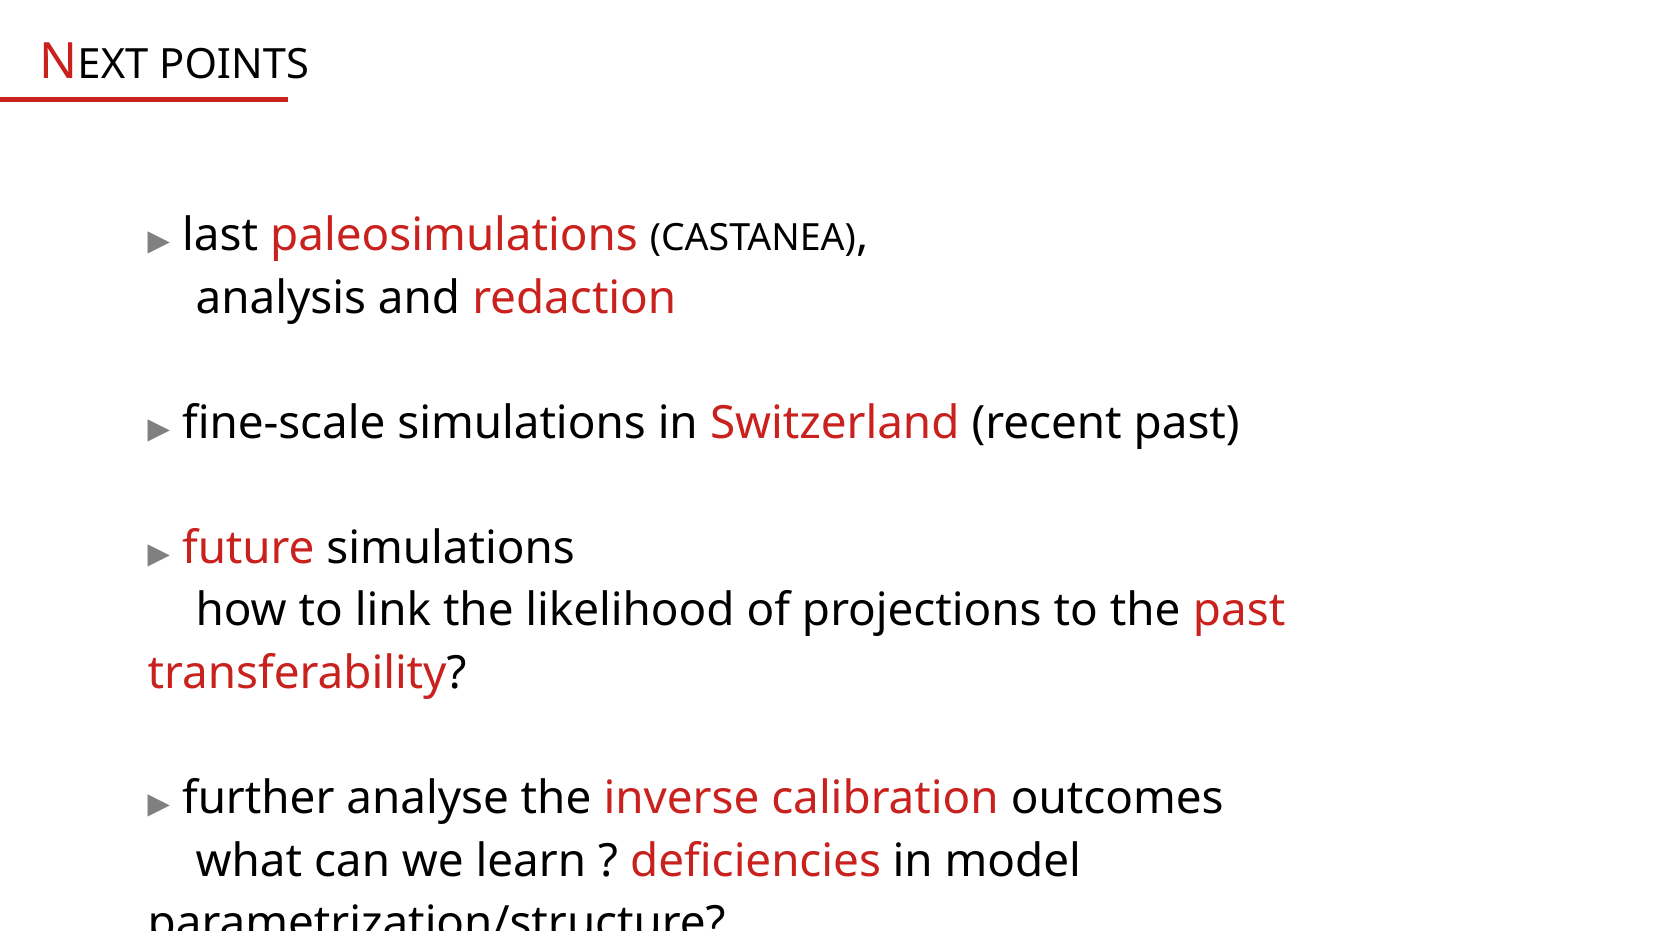

NEXT POINTS
▶ last paleosimulations (CASTANEA),
 analysis and redaction
▶ fine-scale simulations in Switzerland (recent past)
▶ future simulations
 how to link the likelihood of projections to the past transferability?
▶ further analyse the inverse calibration outcomes
 what can we learn ? deficiencies in model parametrization/structure?